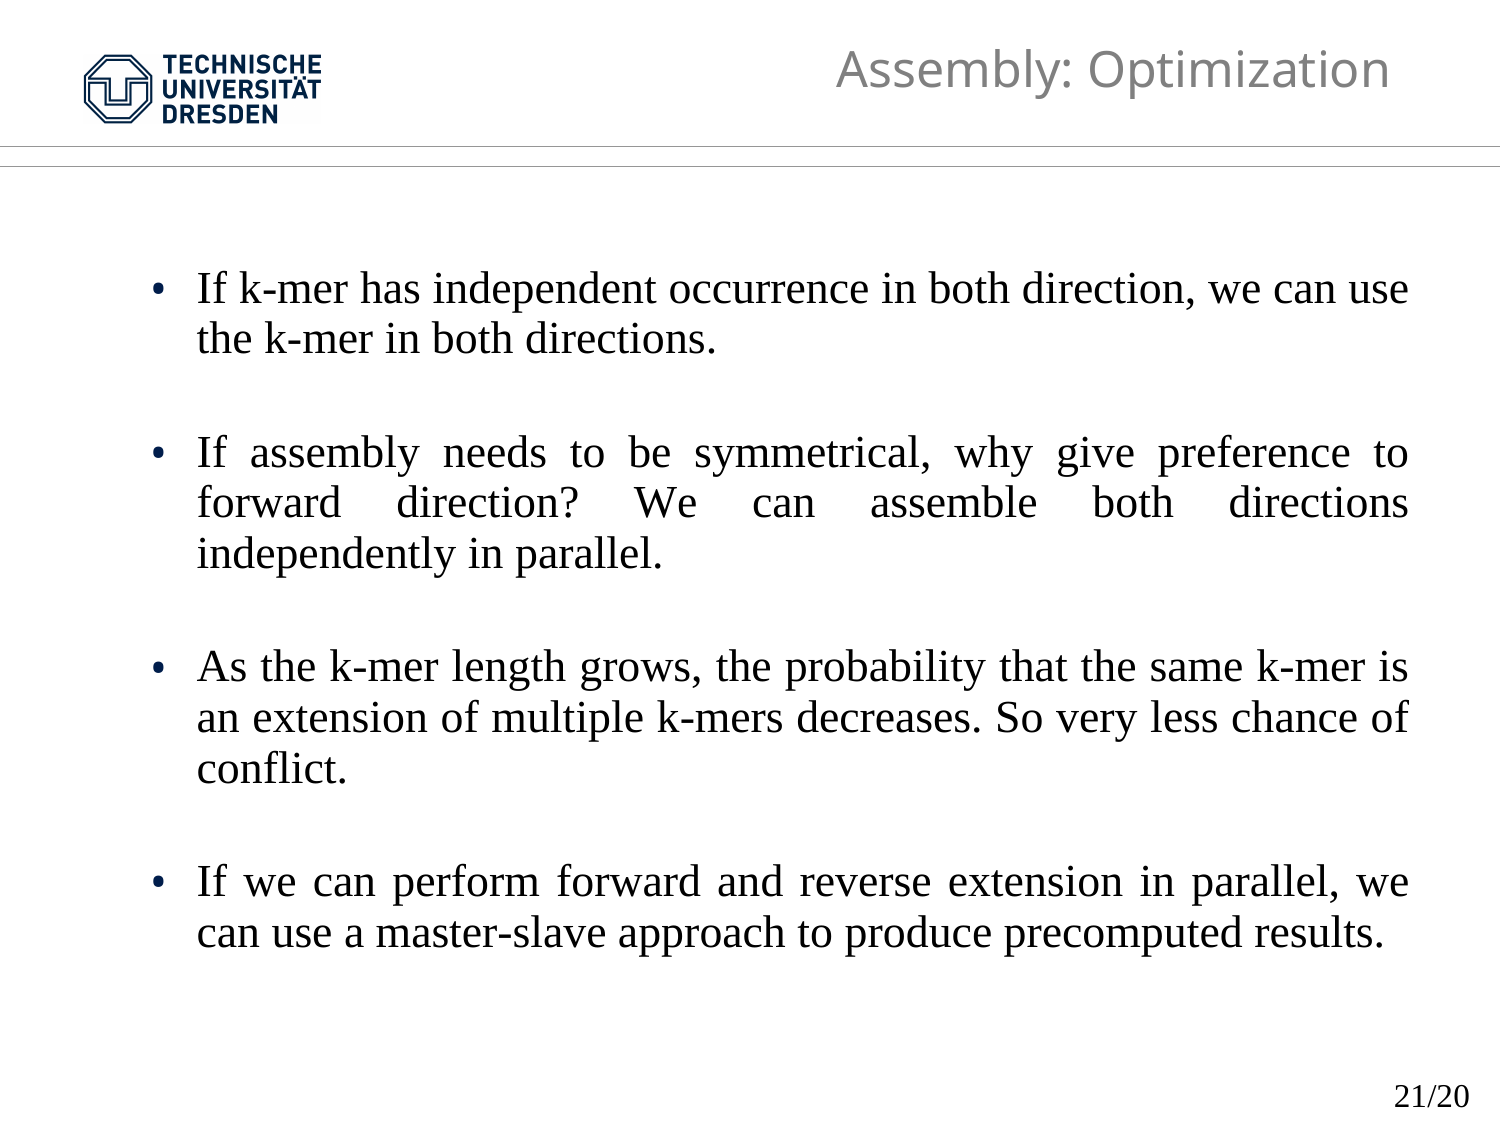

# Assembly: Optimization
If k-mer has independent occurrence in both direction, we can use the k-mer in both directions.
If assembly needs to be symmetrical, why give preference to forward direction? We can assemble both directions independently in parallel.
As the k-mer length grows, the probability that the same k-mer is an extension of multiple k-mers decreases. So very less chance of conflict.
If we can perform forward and reverse extension in parallel, we can use a master-slave approach to produce precomputed results.
21